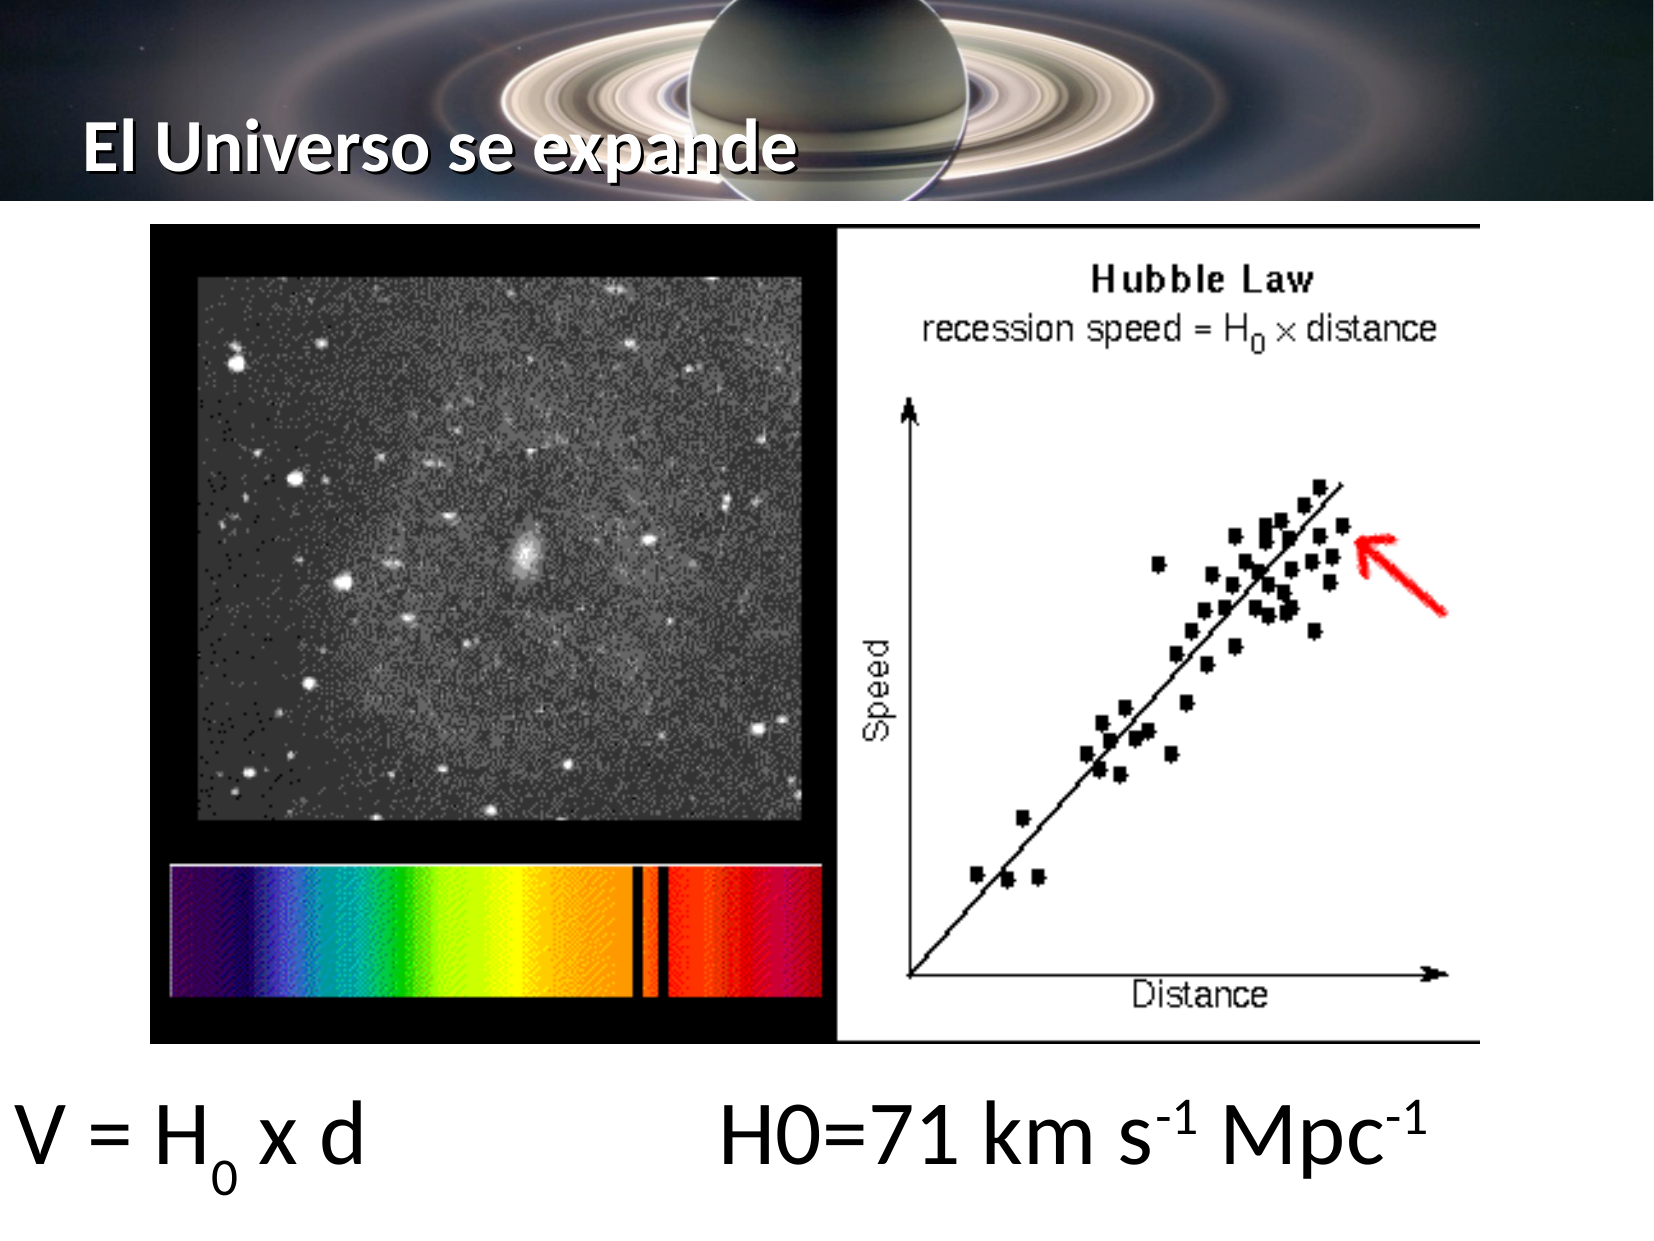

# El Universo se expande
V = H0 x d H0=71 km s-1 Mpc-1